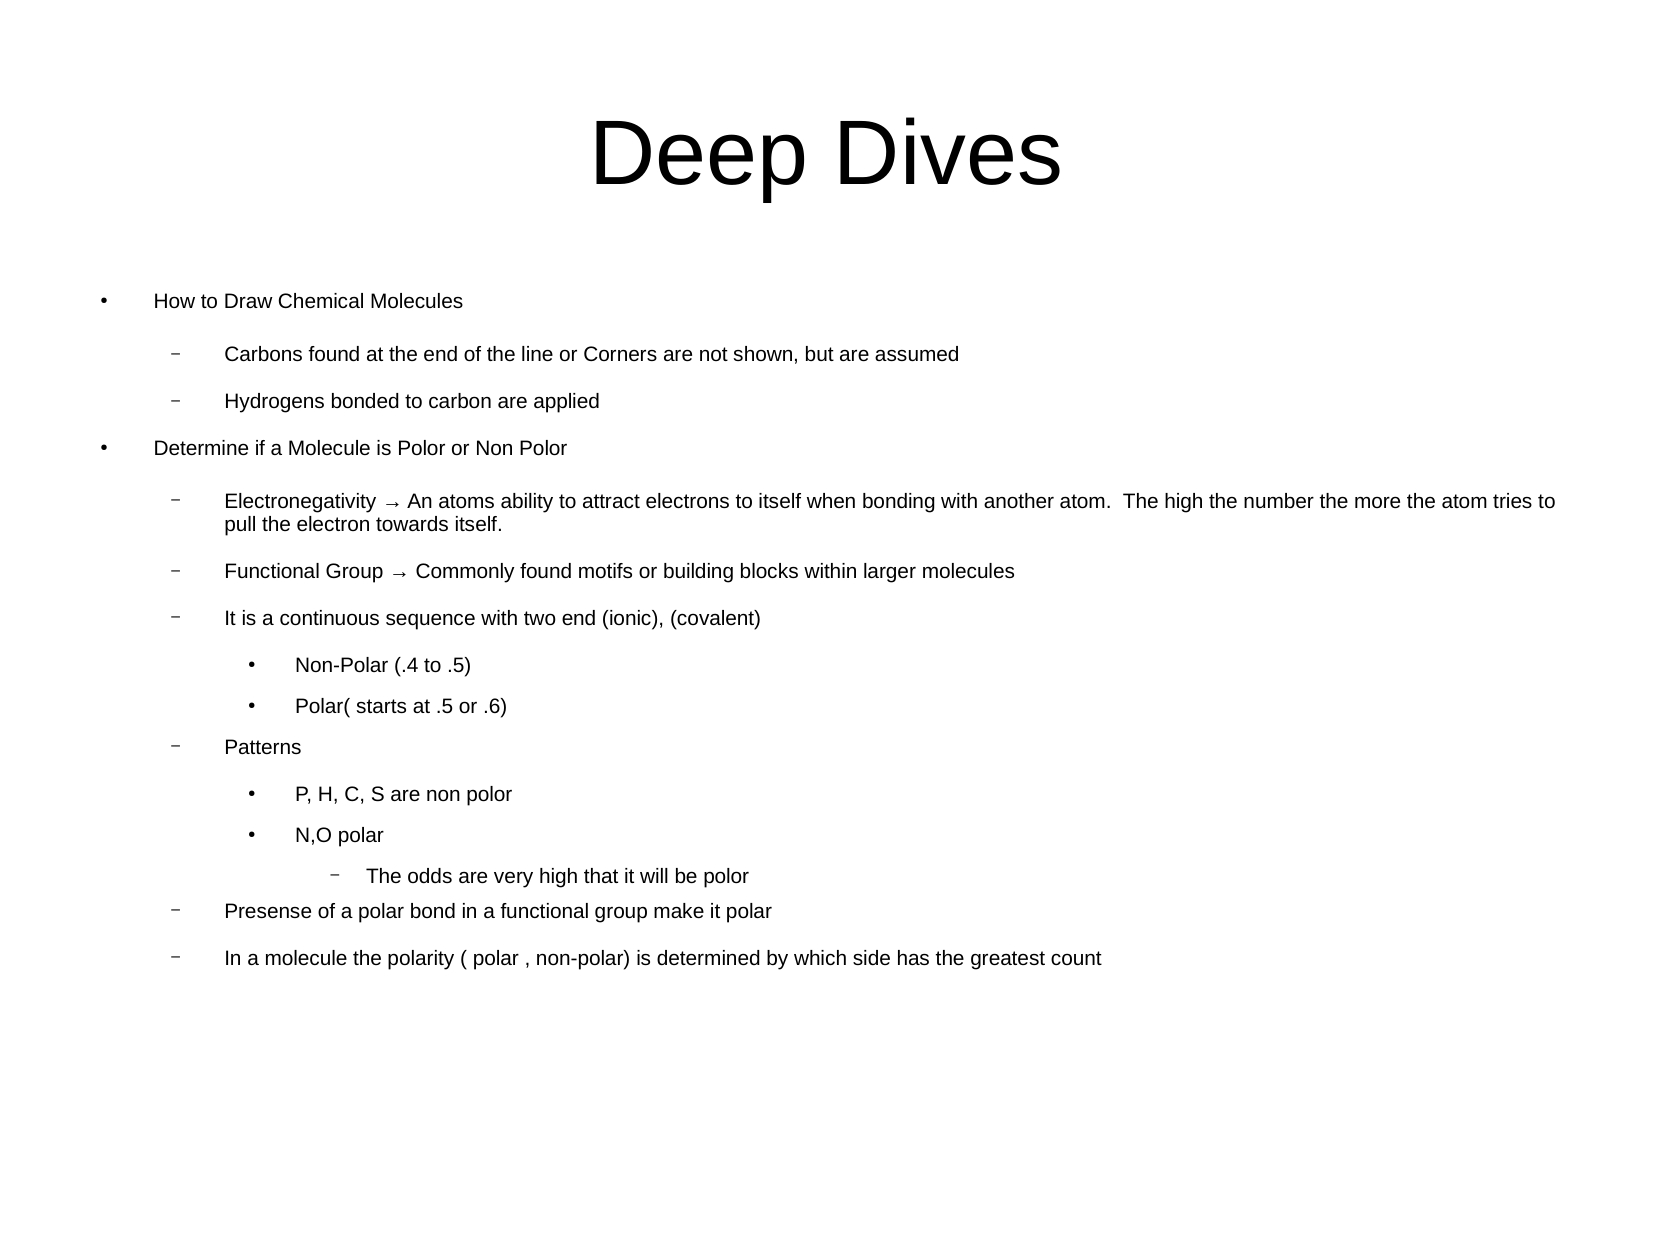

# Deep Dives
How to Draw Chemical Molecules
Carbons found at the end of the line or Corners are not shown, but are assumed
Hydrogens bonded to carbon are applied
Determine if a Molecule is Polor or Non Polor
Electronegativity → An atoms ability to attract electrons to itself when bonding with another atom. The high the number the more the atom tries to pull the electron towards itself.
Functional Group → Commonly found motifs or building blocks within larger molecules
It is a continuous sequence with two end (ionic), (covalent)
Non-Polar (.4 to .5)
Polar( starts at .5 or .6)
Patterns
P, H, C, S are non polor
N,O polar
The odds are very high that it will be polor
Presense of a polar bond in a functional group make it polar
In a molecule the polarity ( polar , non-polar) is determined by which side has the greatest count